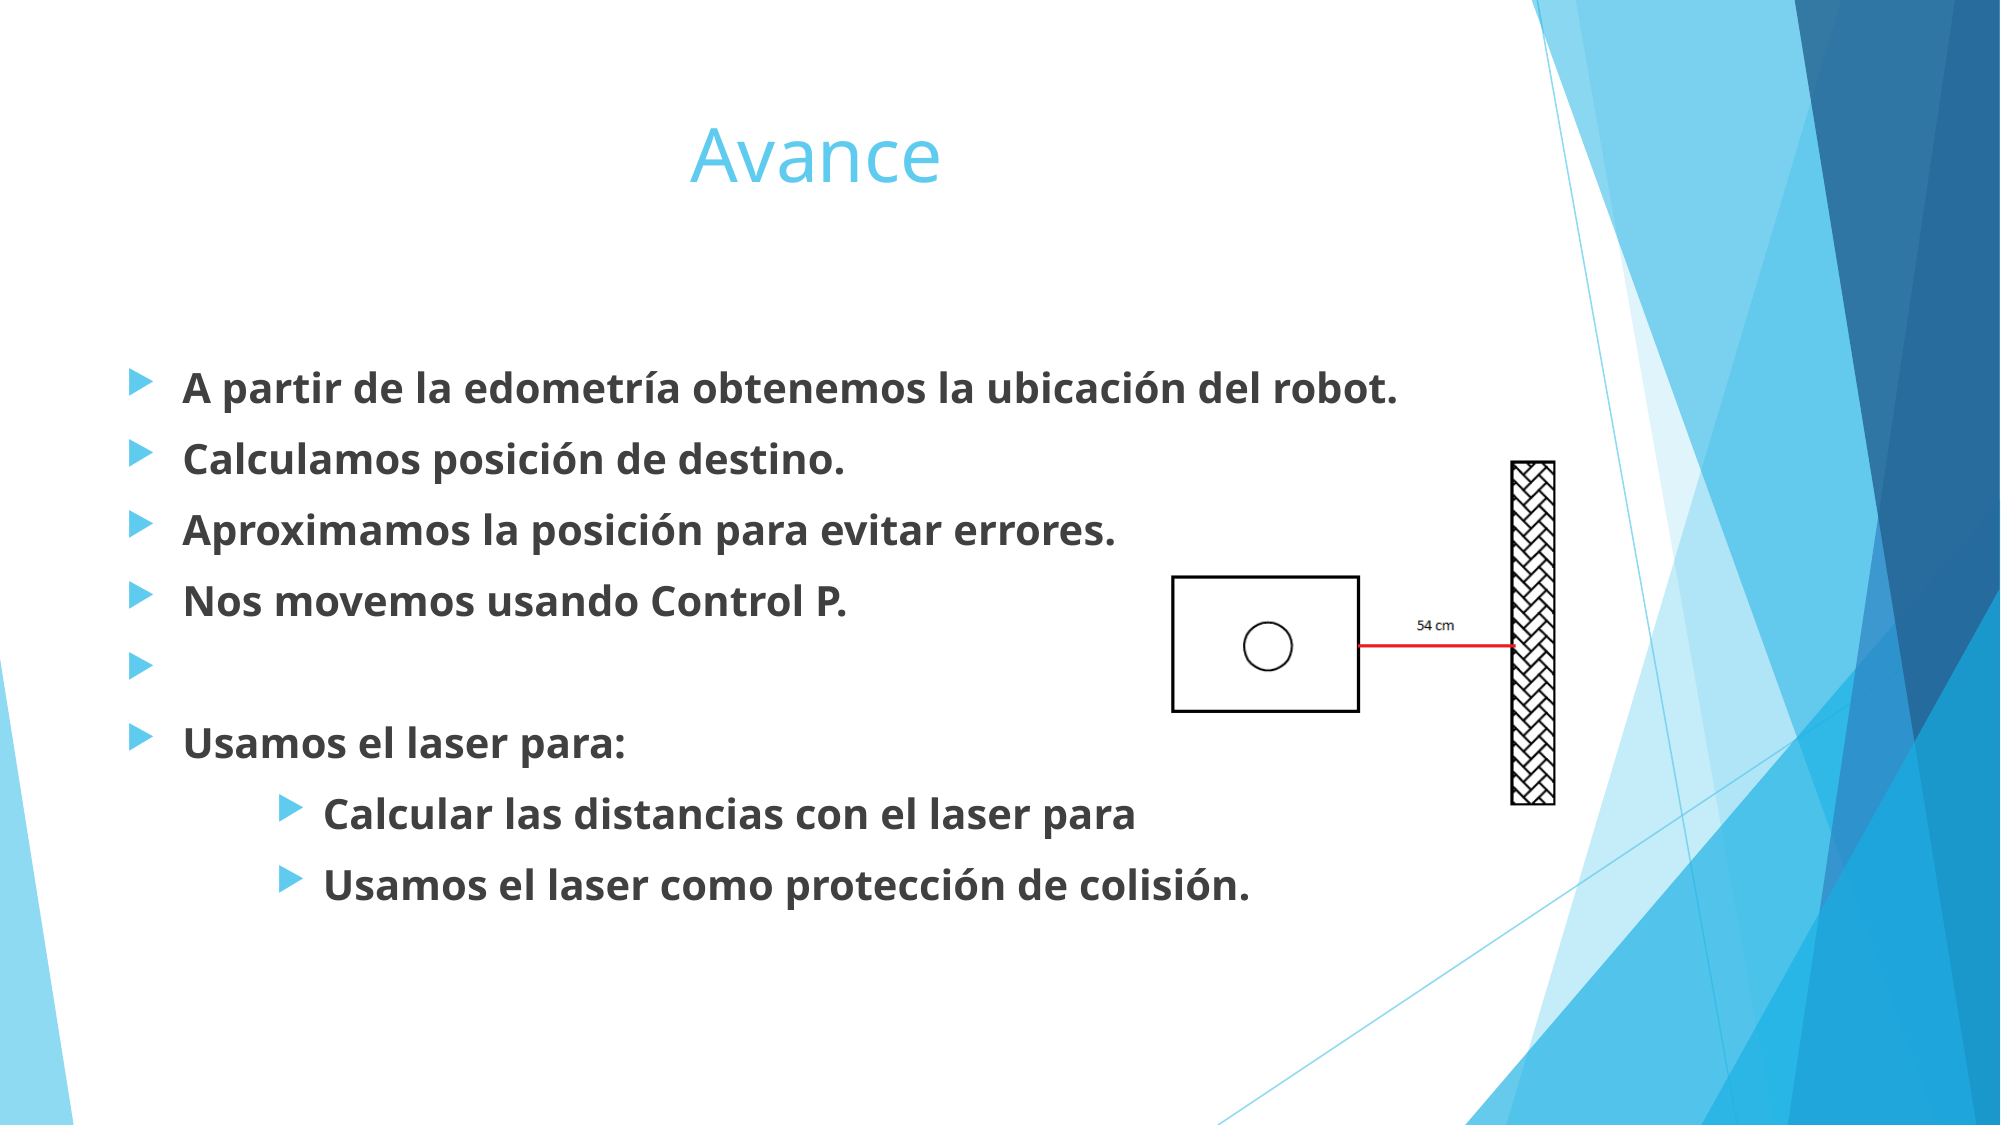

# Avance
A partir de la edometría obtenemos la ubicación del robot.
Calculamos posición de destino.
Aproximamos la posición para evitar errores.
Nos movemos usando Control P.
Usamos el laser para:
Calcular las distancias con el laser para los movimientos.
Usamos el laser como protección de colisión.